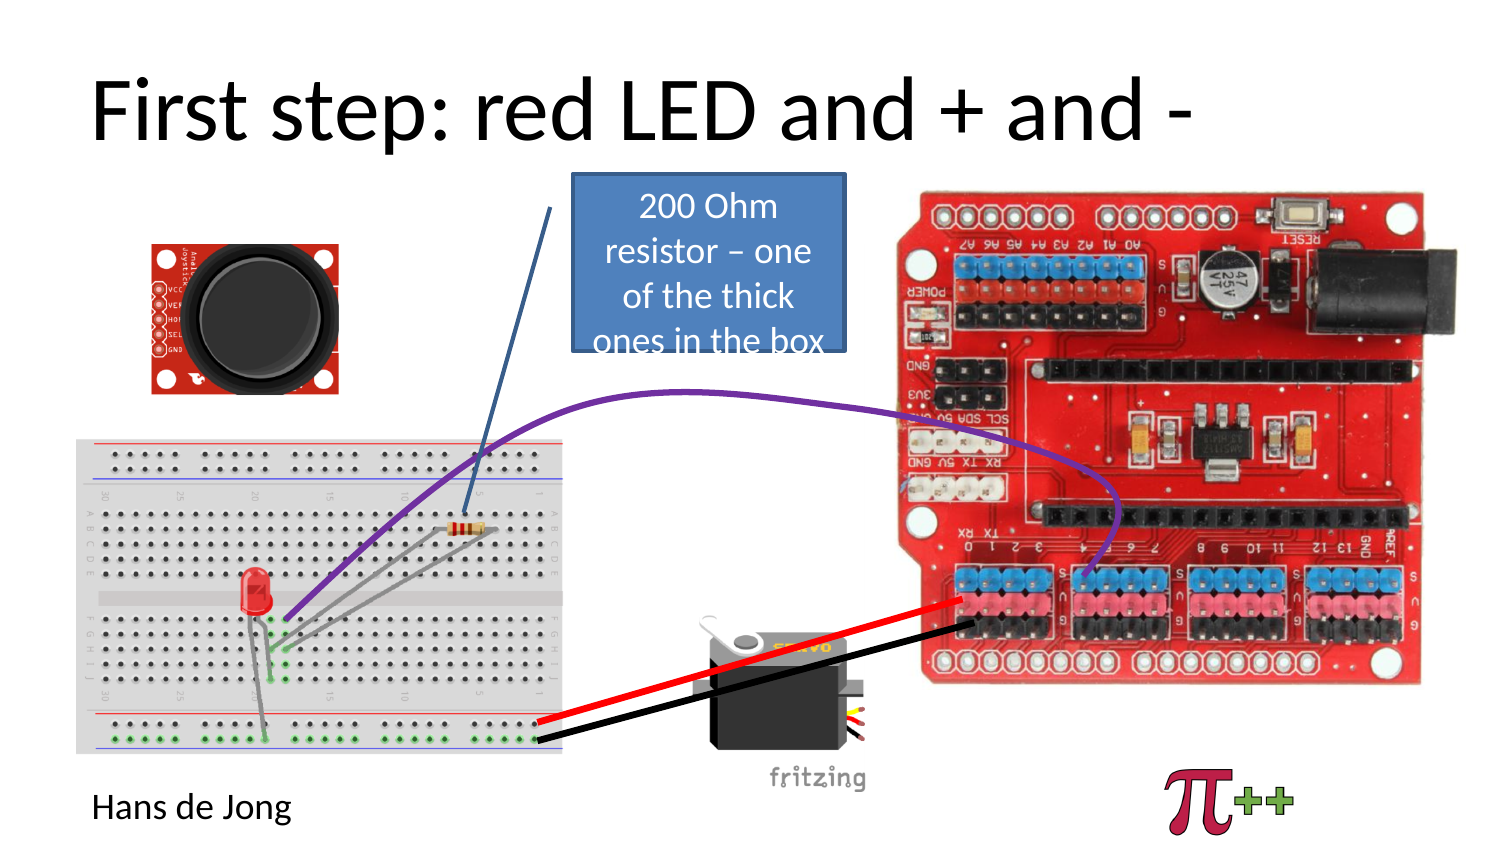

# First step: red LED and + and -
200 Ohm resistor – one of the thick ones in the box